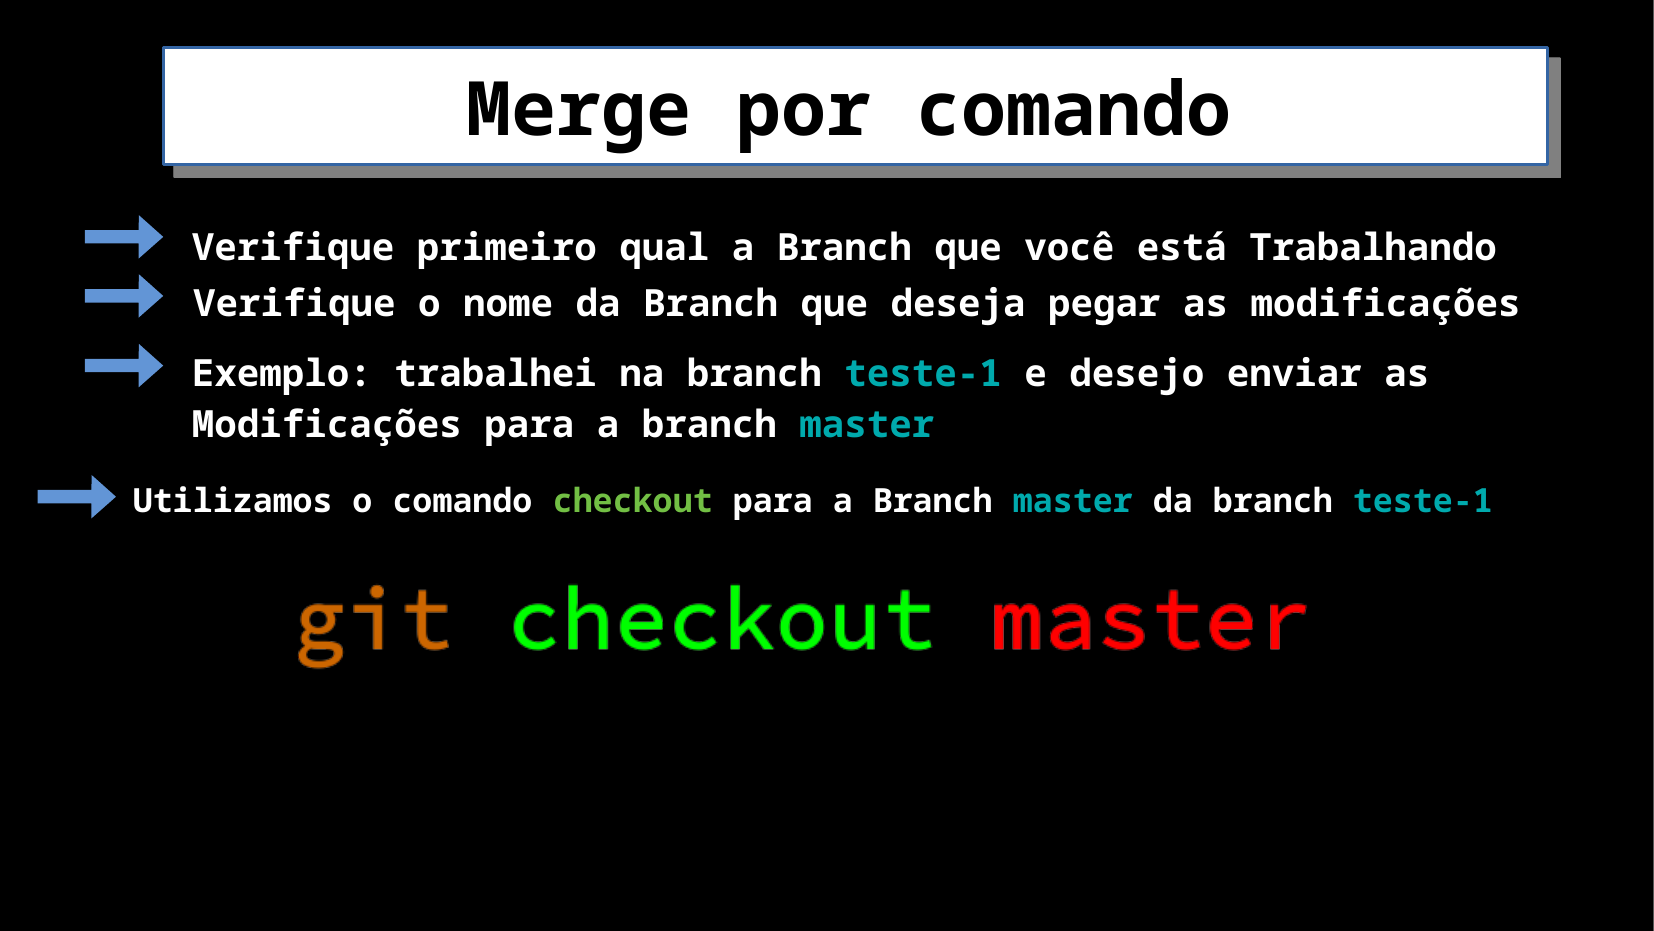

Merge por comando
Verifique primeiro qual a Branch que você está Trabalhando
Verifique o nome da Branch que deseja pegar as modificações
Exemplo: trabalhei na branch teste-1 e desejo enviar as
Modificações para a branch master
Utilizamos o comando checkout para a Branch master da branch teste-1